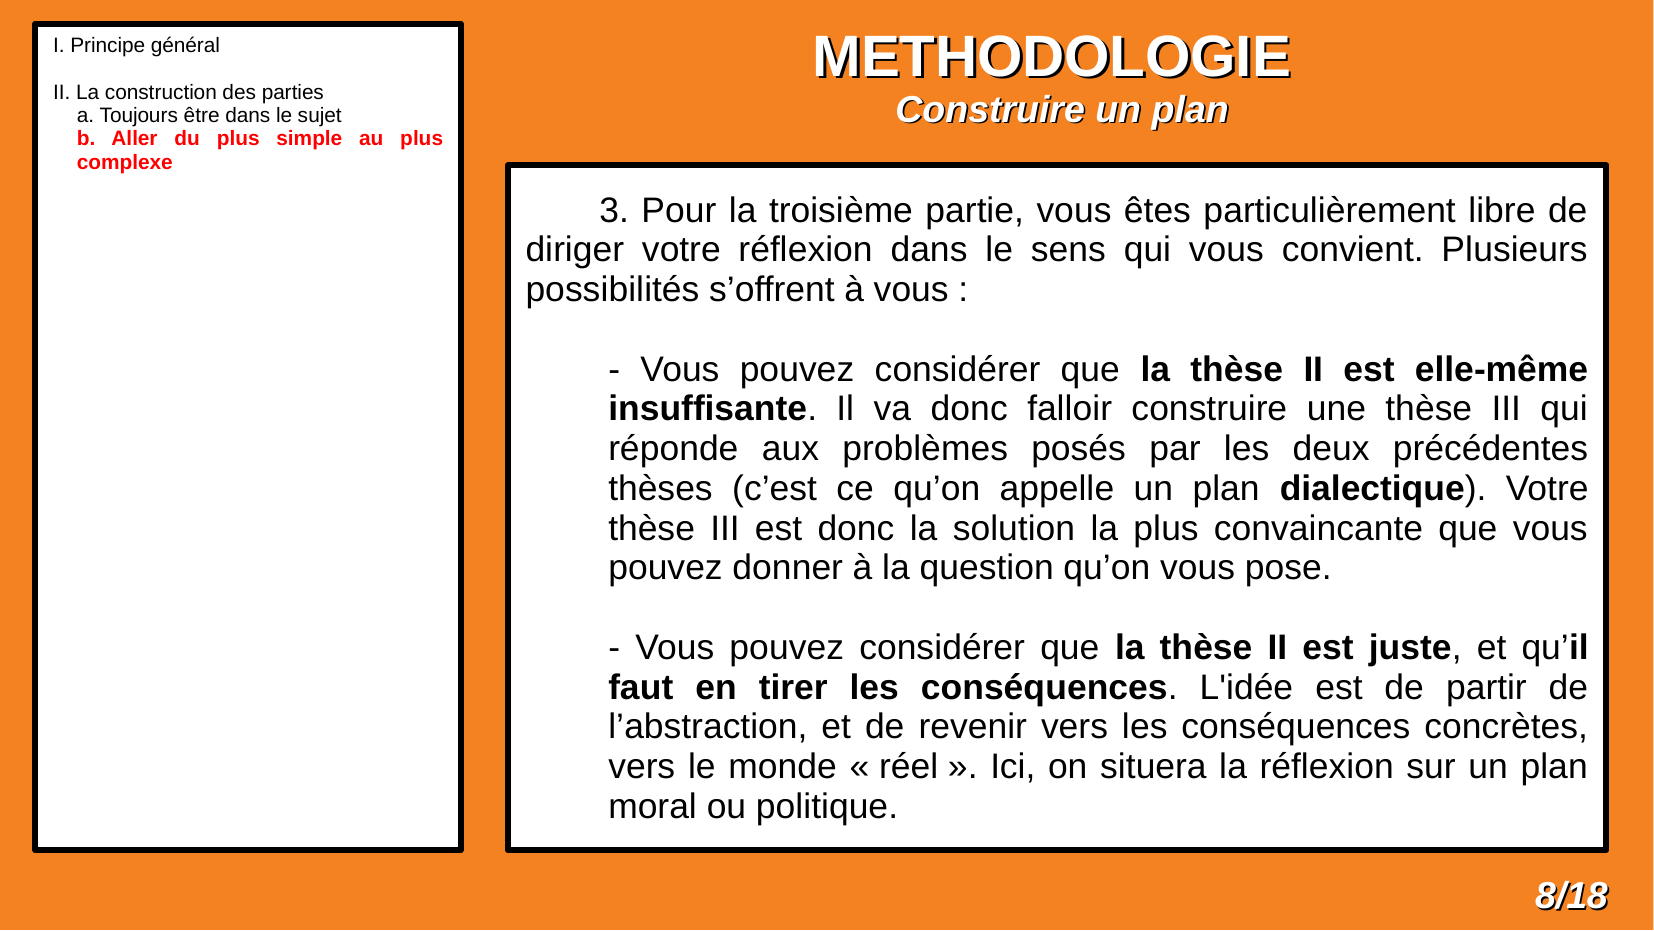

METHODOLOGIE
 Construire un plan
I. Principe général
II. La construction des parties
a. Toujours être dans le sujet
b. Aller du plus simple au plus complexe
	3. Pour la troisième partie, vous êtes particulièrement libre de diriger votre réflexion dans le sens qui vous convient. Plusieurs possibilités s’offrent à vous :
- Vous pouvez considérer que la thèse II est elle-même insuffisante. Il va donc falloir construire une thèse III qui réponde aux problèmes posés par les deux précédentes thèses (c’est ce qu’on appelle un plan dialectique). Votre thèse III est donc la solution la plus convaincante que vous pouvez donner à la question qu’on vous pose.
- Vous pouvez considérer que la thèse II est juste, et qu’il faut en tirer les conséquences. L'idée est de partir de l’abstraction, et de revenir vers les conséquences concrètes, vers le monde « réel ». Ici, on situera la réflexion sur un plan moral ou politique.